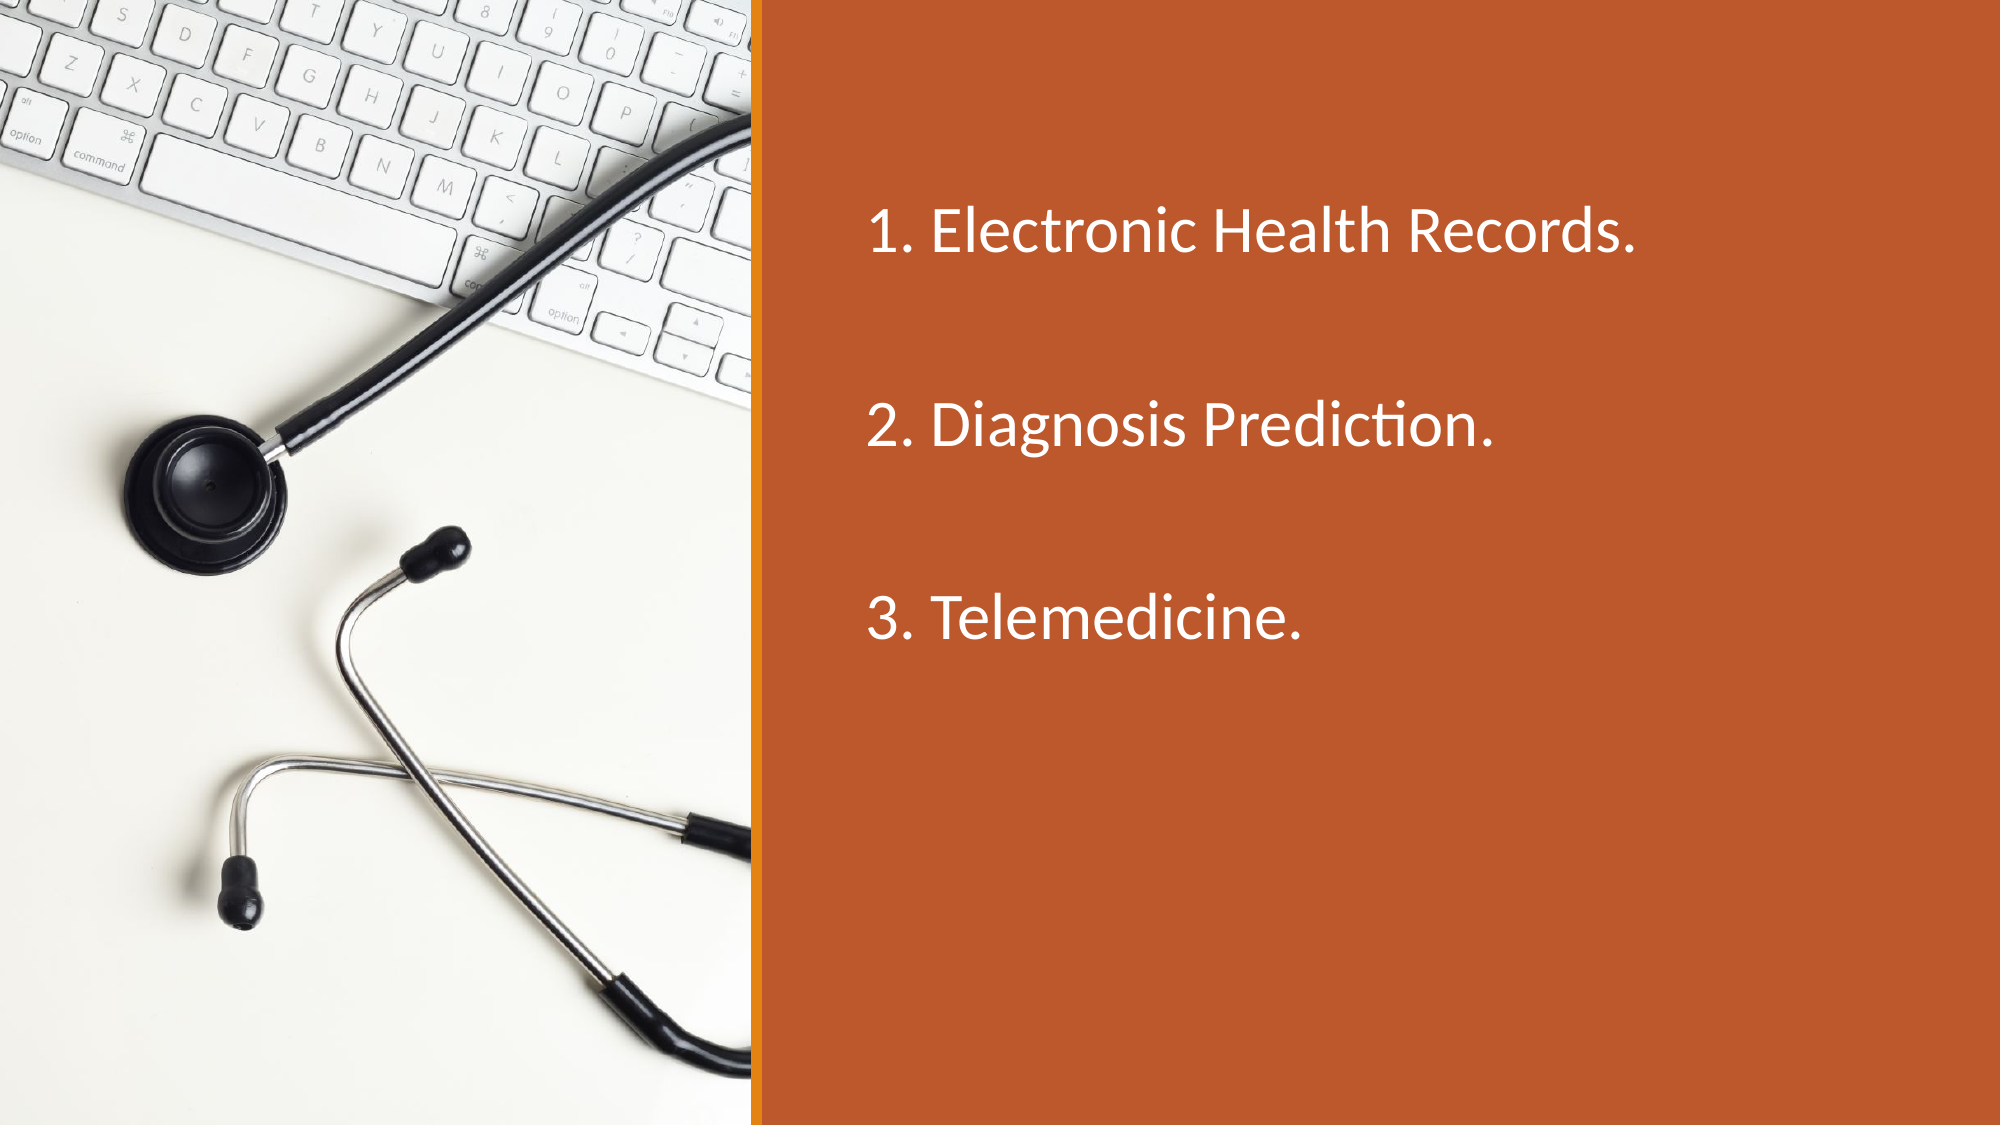

# 1. Electronic Health Records.
2. Diagnosis Prediction.
3. Telemedicine.